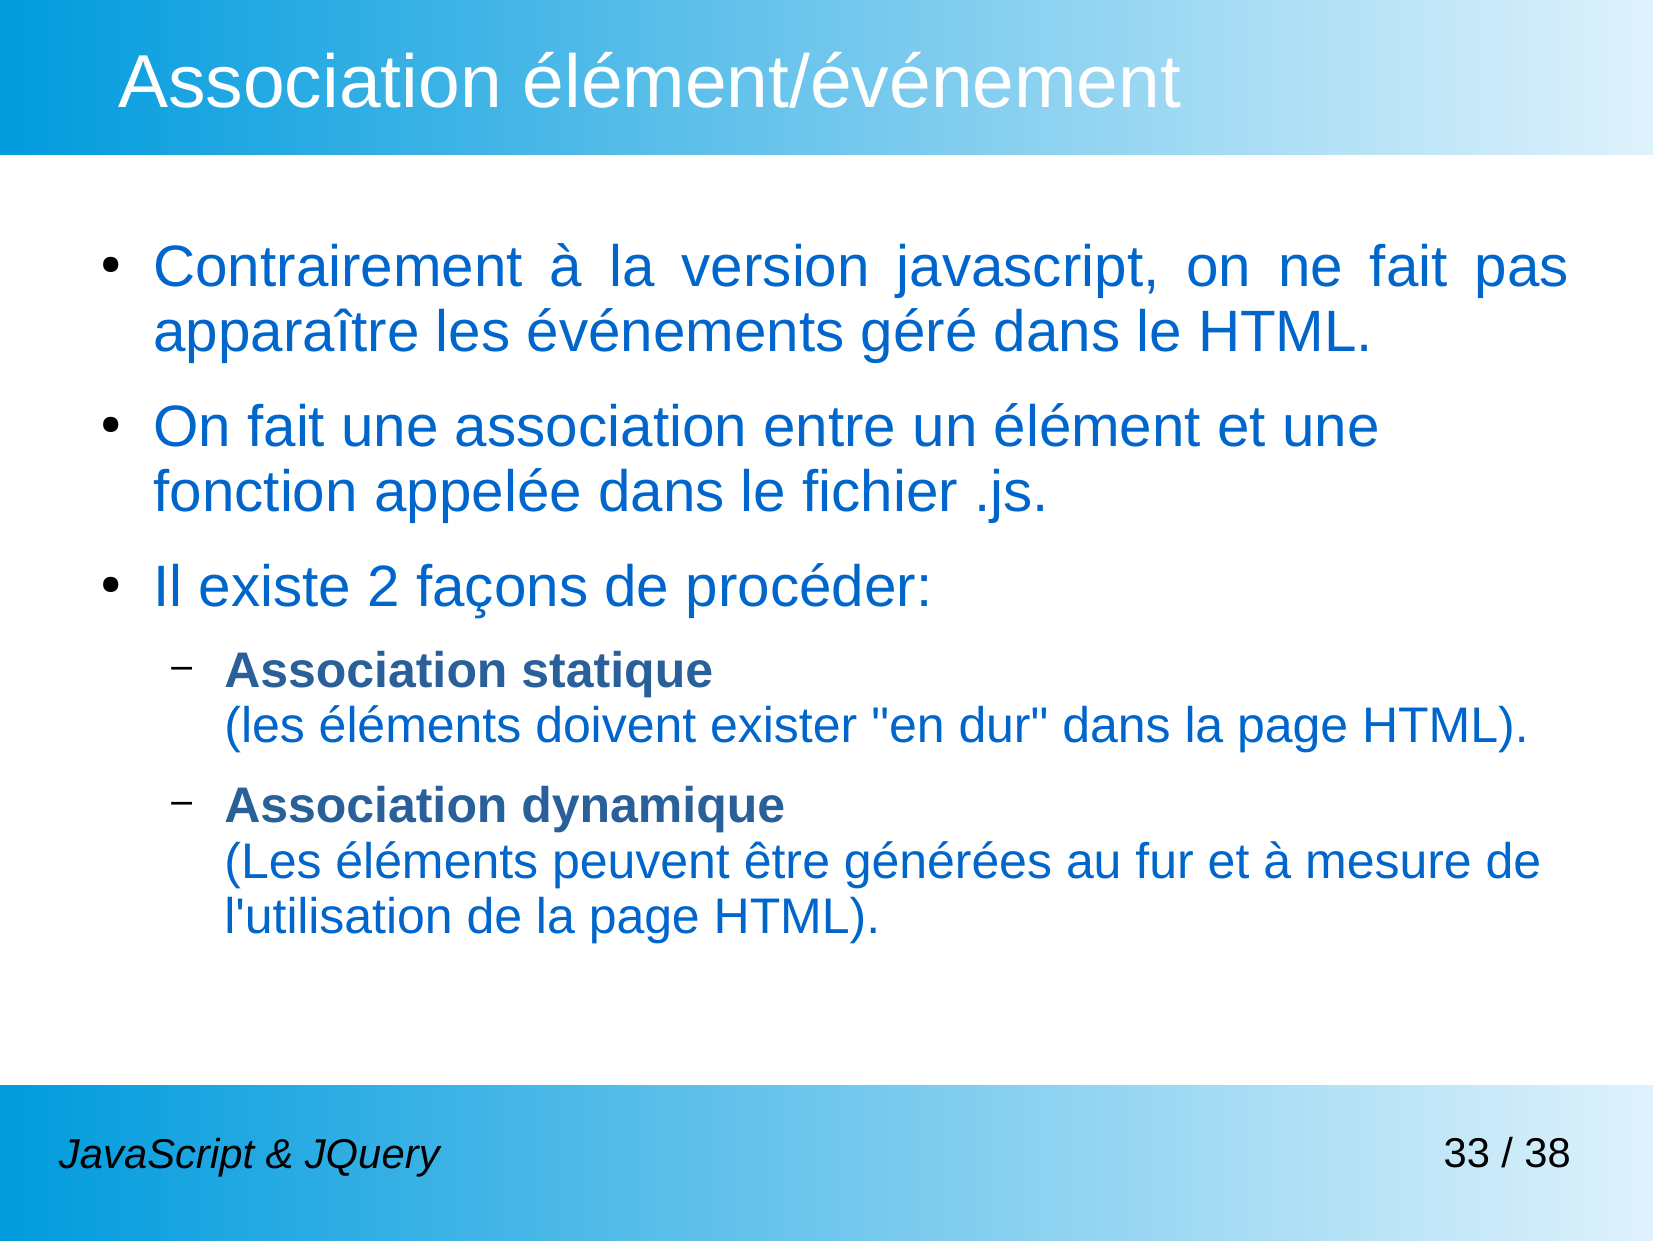

# Association élément/événement
Contrairement à la version javascript, on ne fait pas apparaître les événements géré dans le HTML.
On fait une association entre un élément et une fonction appelée dans le fichier .js.
Il existe 2 façons de procéder:
Association statique
(les éléments doivent exister "en dur" dans la page HTML).
Association dynamique
(Les éléments peuvent être générées au fur et à mesure de l'utilisation de la page HTML).